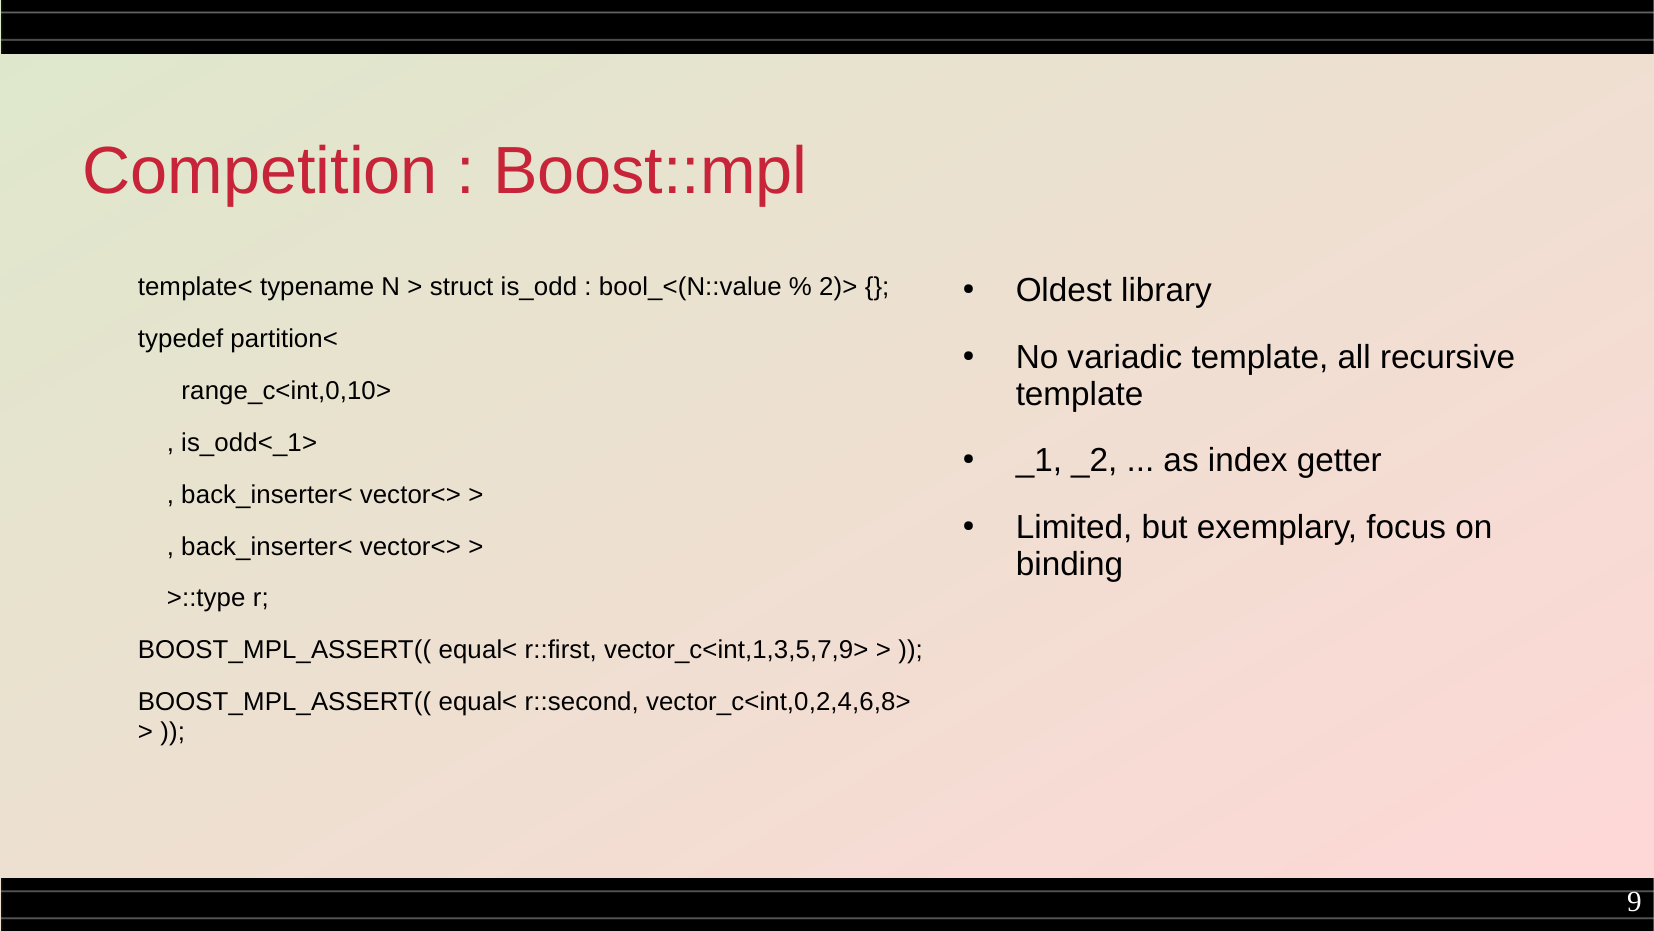

# Competition : Boost::mpl
template< typename N > struct is_odd : bool_<(N::value % 2)> {};
typedef partition<
 range_c<int,0,10>
 , is_odd<_1>
 , back_inserter< vector<> >
 , back_inserter< vector<> >
 >::type r;
BOOST_MPL_ASSERT(( equal< r::first, vector_c<int,1,3,5,7,9> > ));
BOOST_MPL_ASSERT(( equal< r::second, vector_c<int,0,2,4,6,8> > ));
Oldest library
No variadic template, all recursive template
_1, _2, ... as index getter
Limited, but exemplary, focus on binding